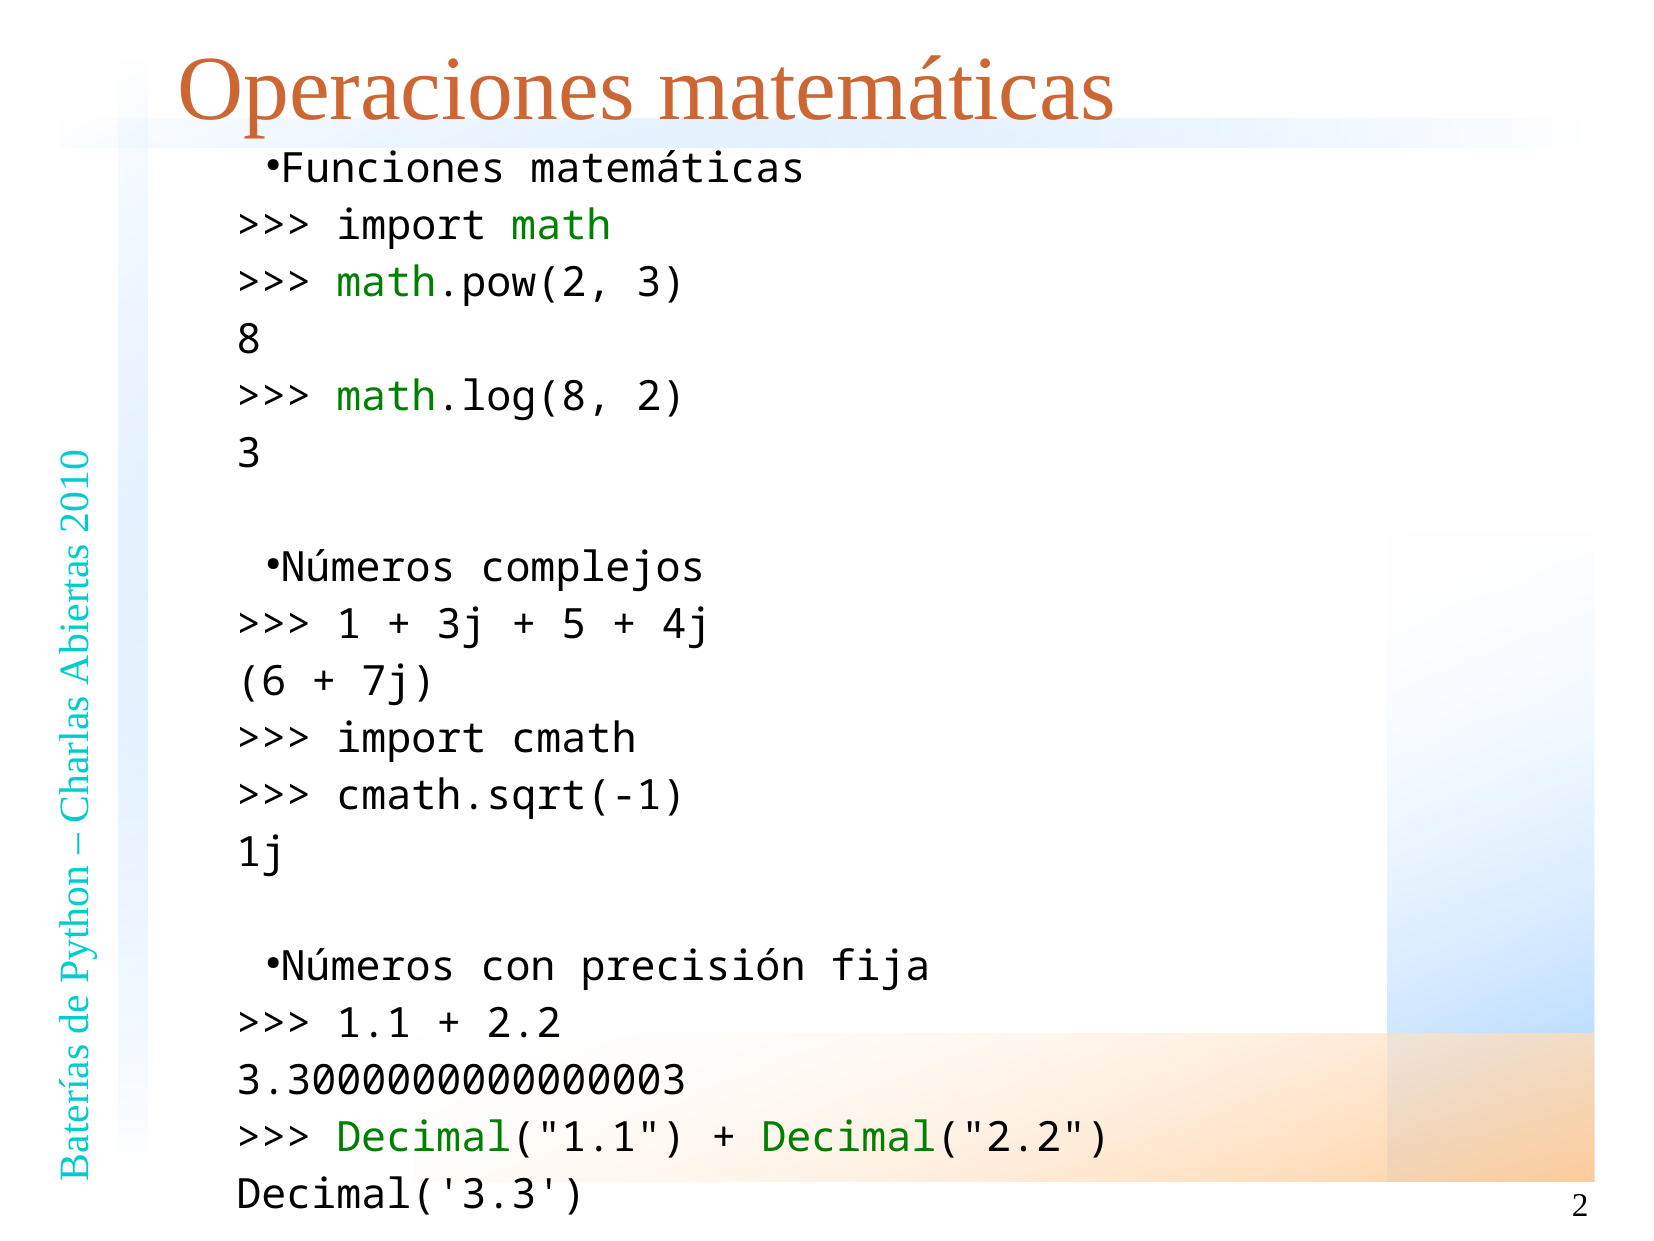

# Operaciones matemáticas
Funciones matemáticas
>>> import math
>>> math.pow(2, 3)
8
>>> math.log(8, 2)
3
Números complejos
>>> 1 + 3j + 5 + 4j
(6 + 7j)
>>> import cmath
>>> cmath.sqrt(-1)
1j
Números con precisión fija
>>> 1.1 + 2.2
3.3000000000000003
>>> Decimal("1.1") + Decimal("2.2")
Decimal('3.3')